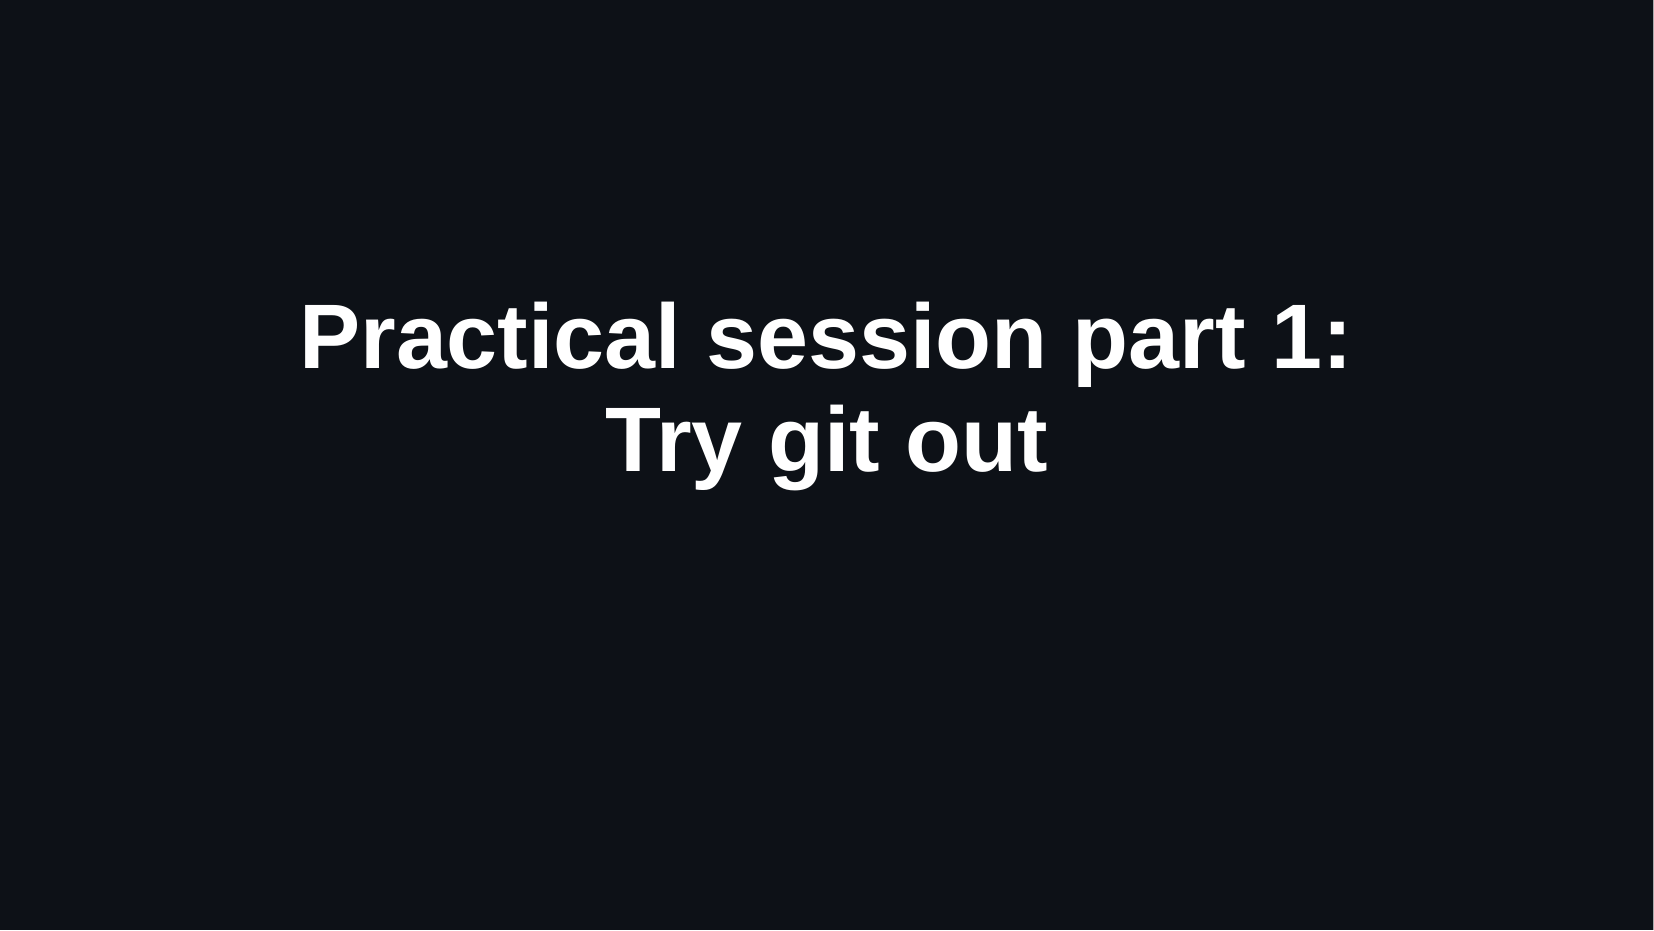

# Practical session part 1:
Try git out